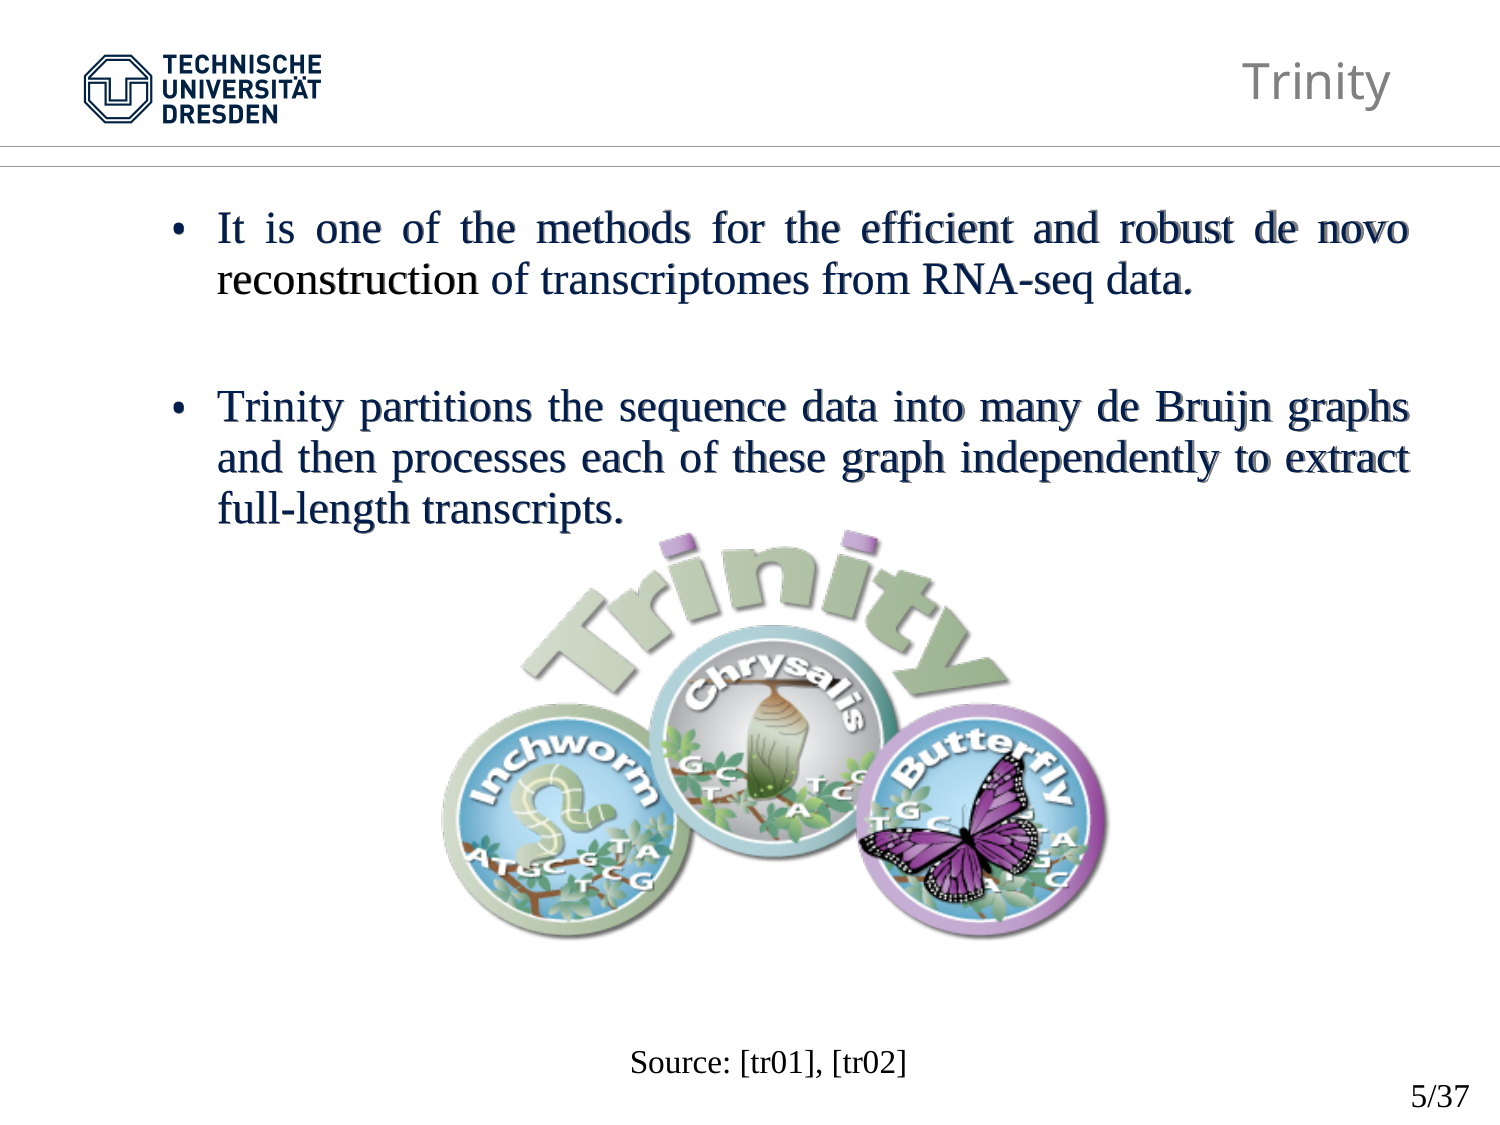

# Trinity
It is one of the methods for the efficient and robust de novo reconstruction of transcriptomes from RNA-seq data.
Trinity partitions the sequence data into many de Bruijn graphs and then processes each of these graph independently to extract full-length transcripts.
Source: [tr01], [tr02]
5